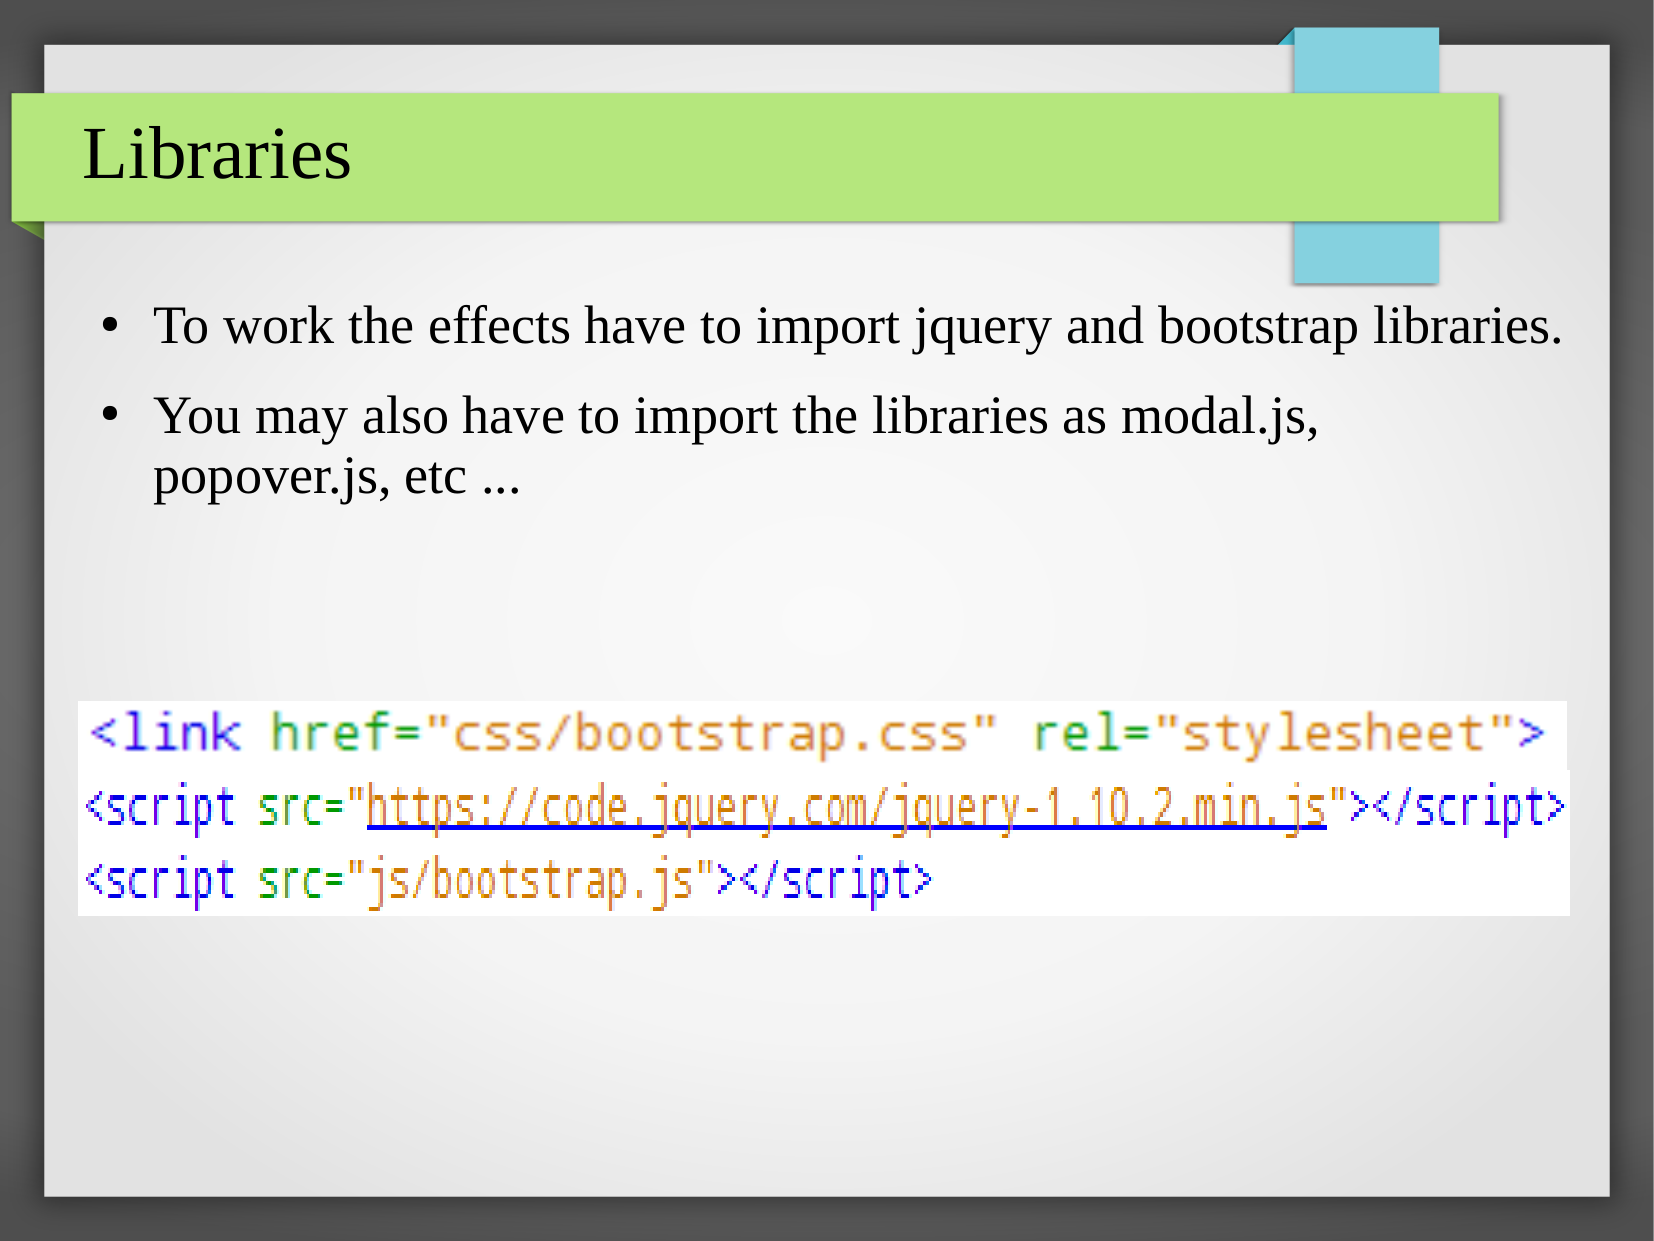

# Libraries
To work the effects have to import jquery and bootstrap libraries.
You may also have to import the libraries as modal.js, popover.js, etc ...